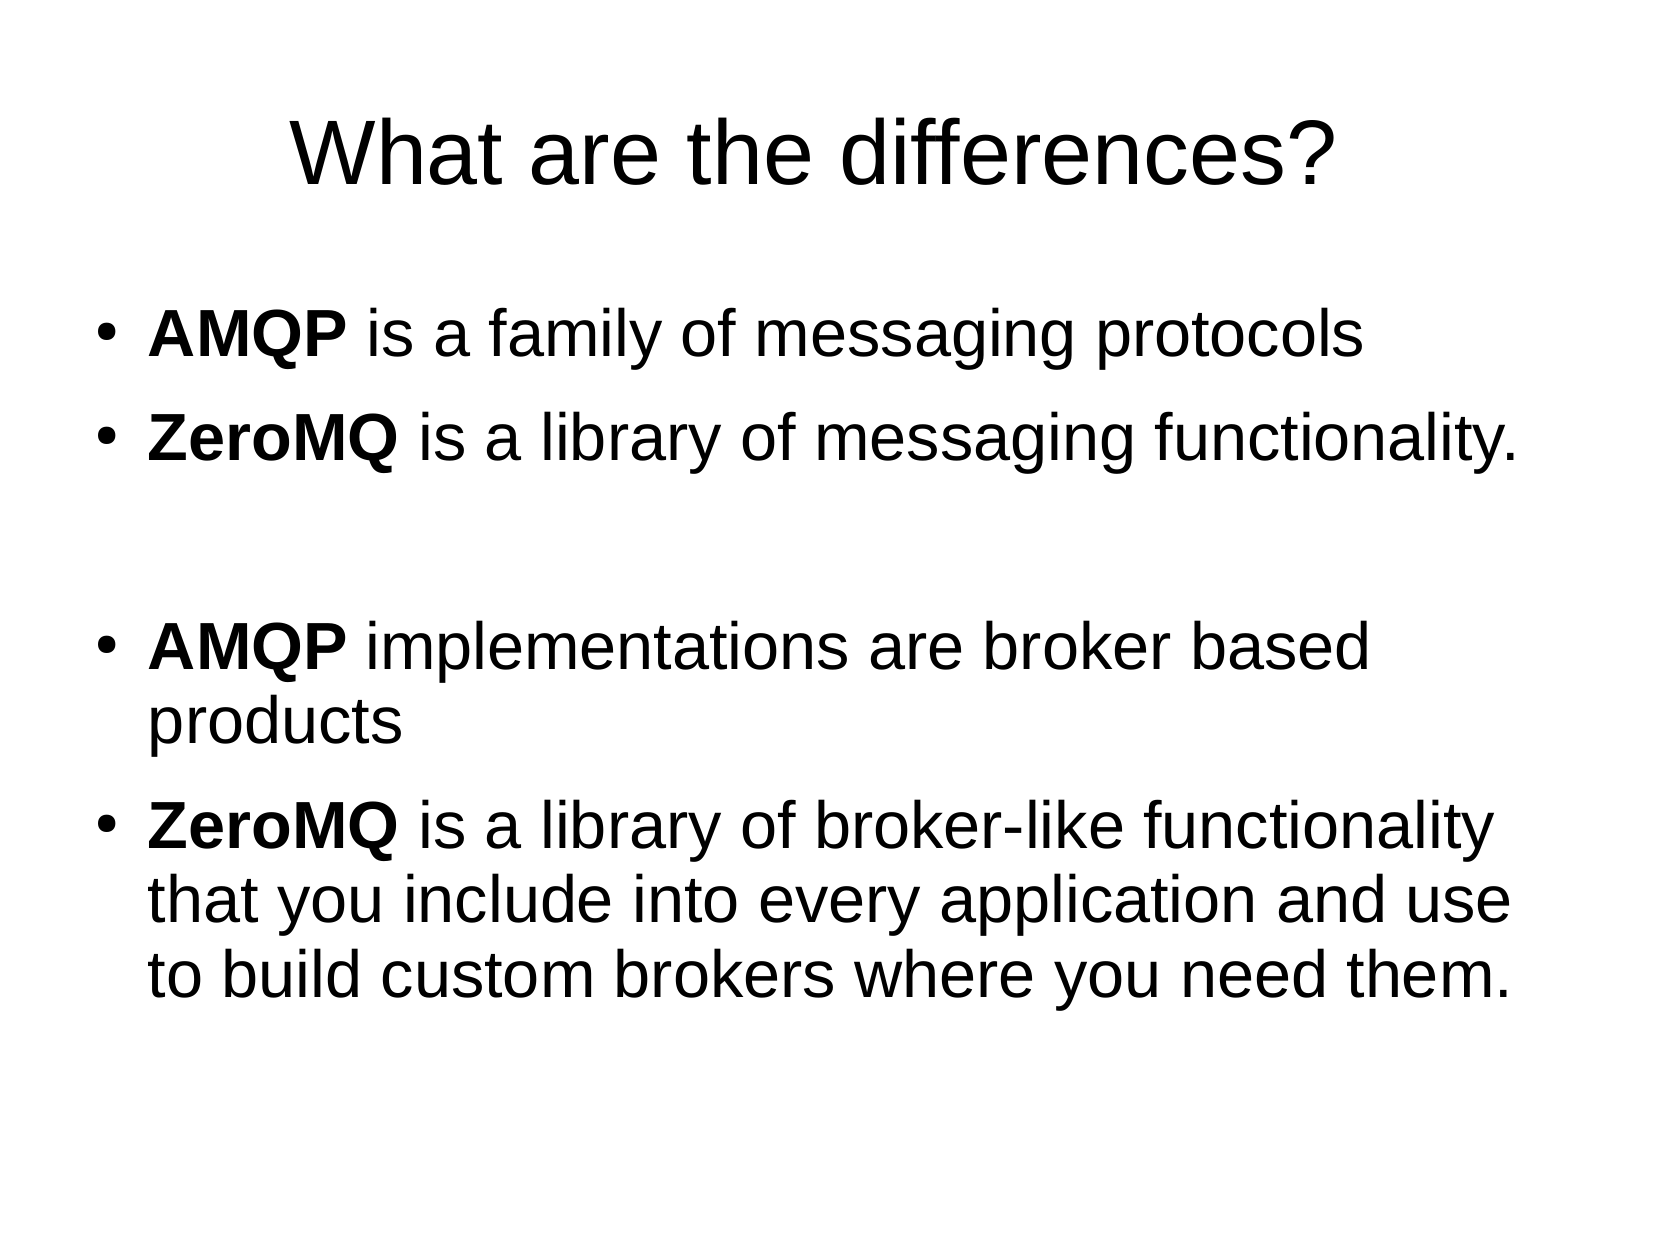

# What are the differences?
AMQP is a family of messaging protocols
ZeroMQ is a library of messaging functionality.
AMQP implementations are broker based products
ZeroMQ is a library of broker-like functionality that you include into every application and use to build custom brokers where you need them.